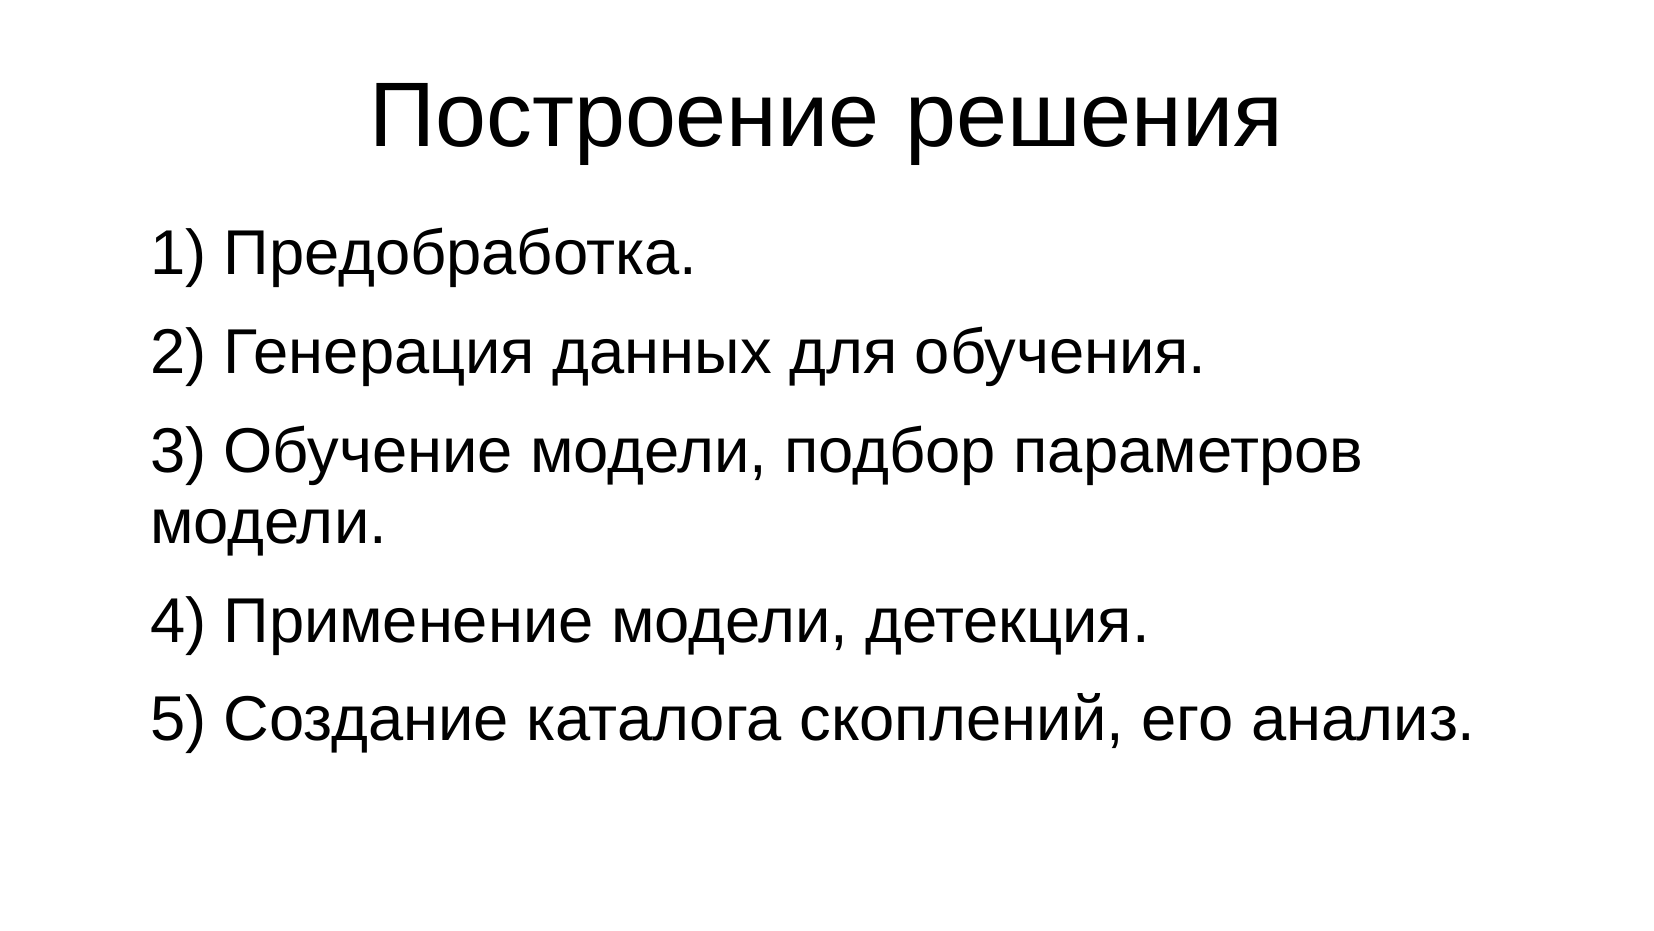

# Построение решения
1) Предобработка.
2) Генерация данных для обучения.
3) Обучение модели, подбор параметров модели.
4) Применение модели, детекция.
5) Создание каталога скоплений, его анализ.